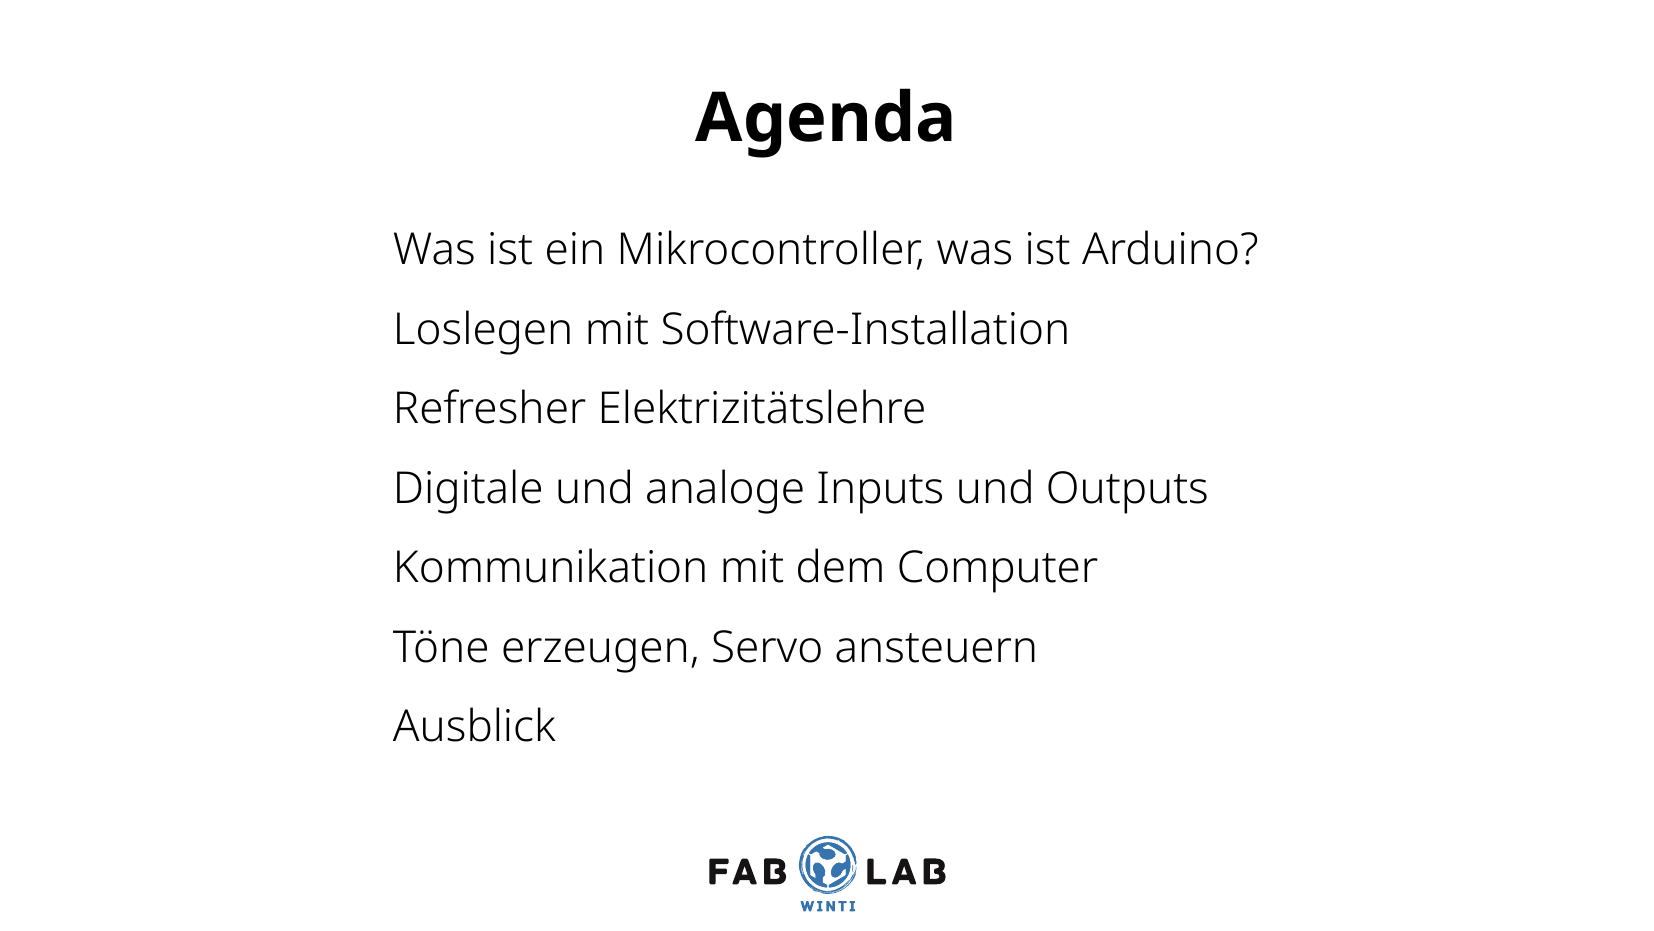

# Agenda
Was ist ein Mikrocontroller, was ist Arduino?
Loslegen mit Software-Installation
Refresher Elektrizitätslehre
Digitale und analoge Inputs und Outputs
Kommunikation mit dem Computer
Töne erzeugen, Servo ansteuern
Ausblick